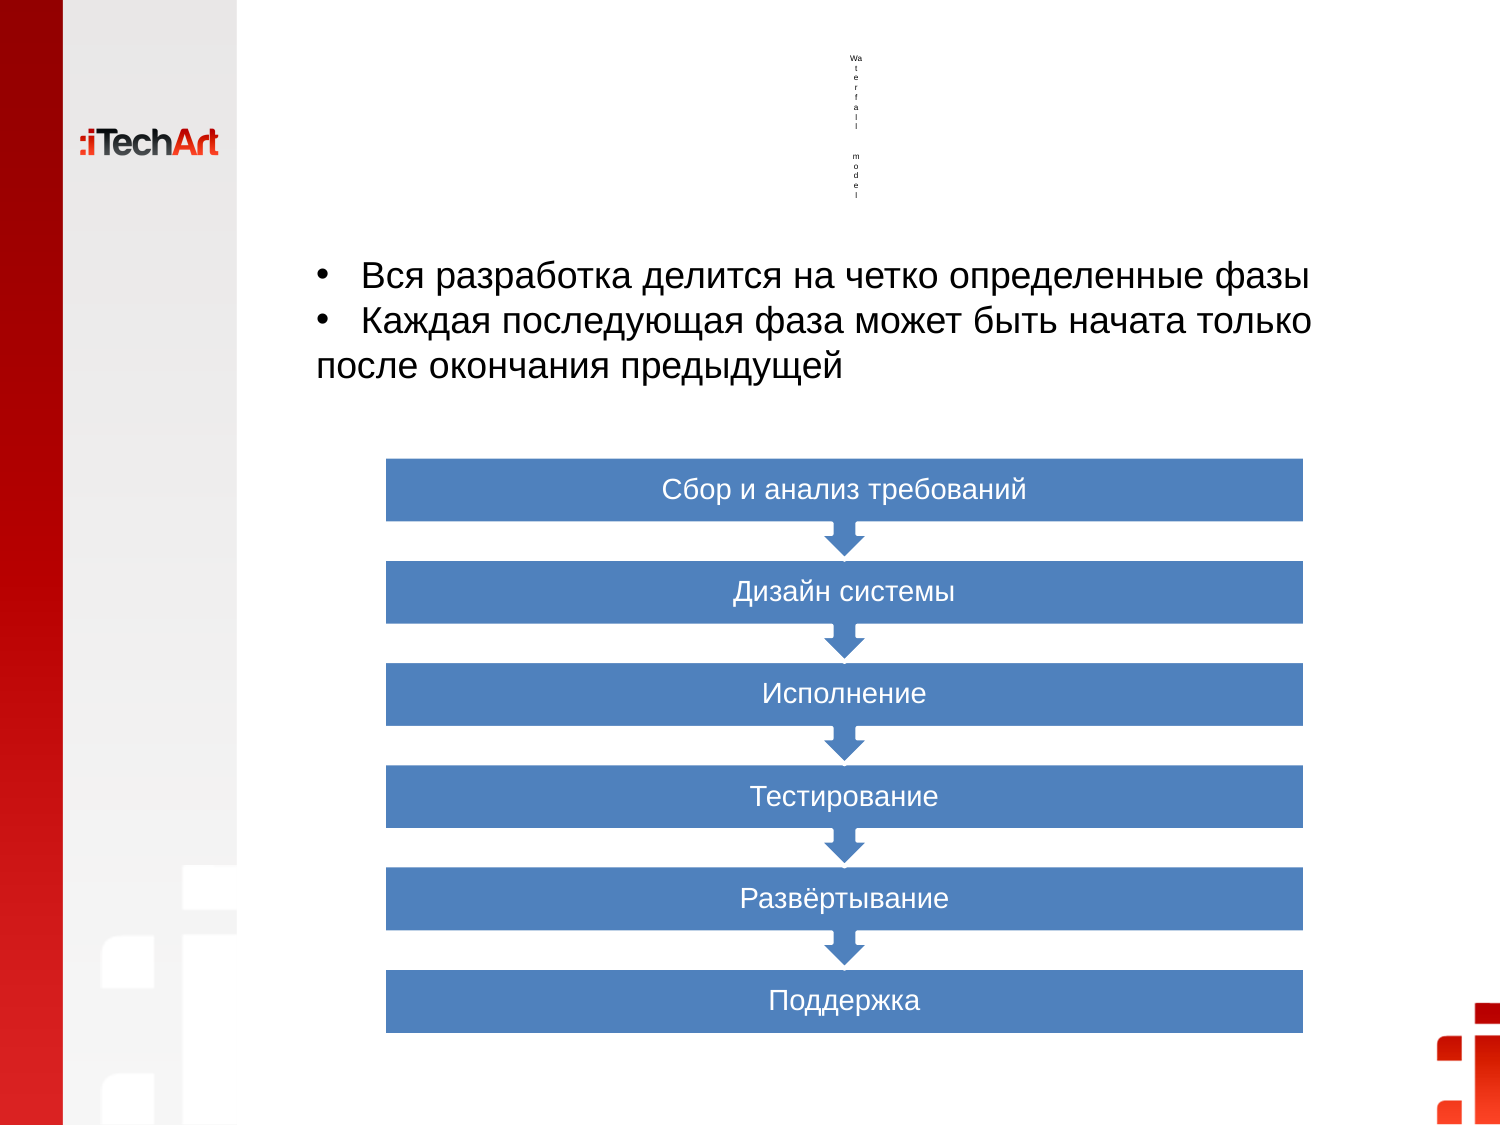

# Wa t e r f a l l m o d e l
 Вся разработка делится на четко определенные фазы
 Каждая последующая фаза может быть начата только после окончания предыдущей
Сбор и анализ требований
Дизайн системы
Исполнение
Тестирование
Развёртывание
Поддержка